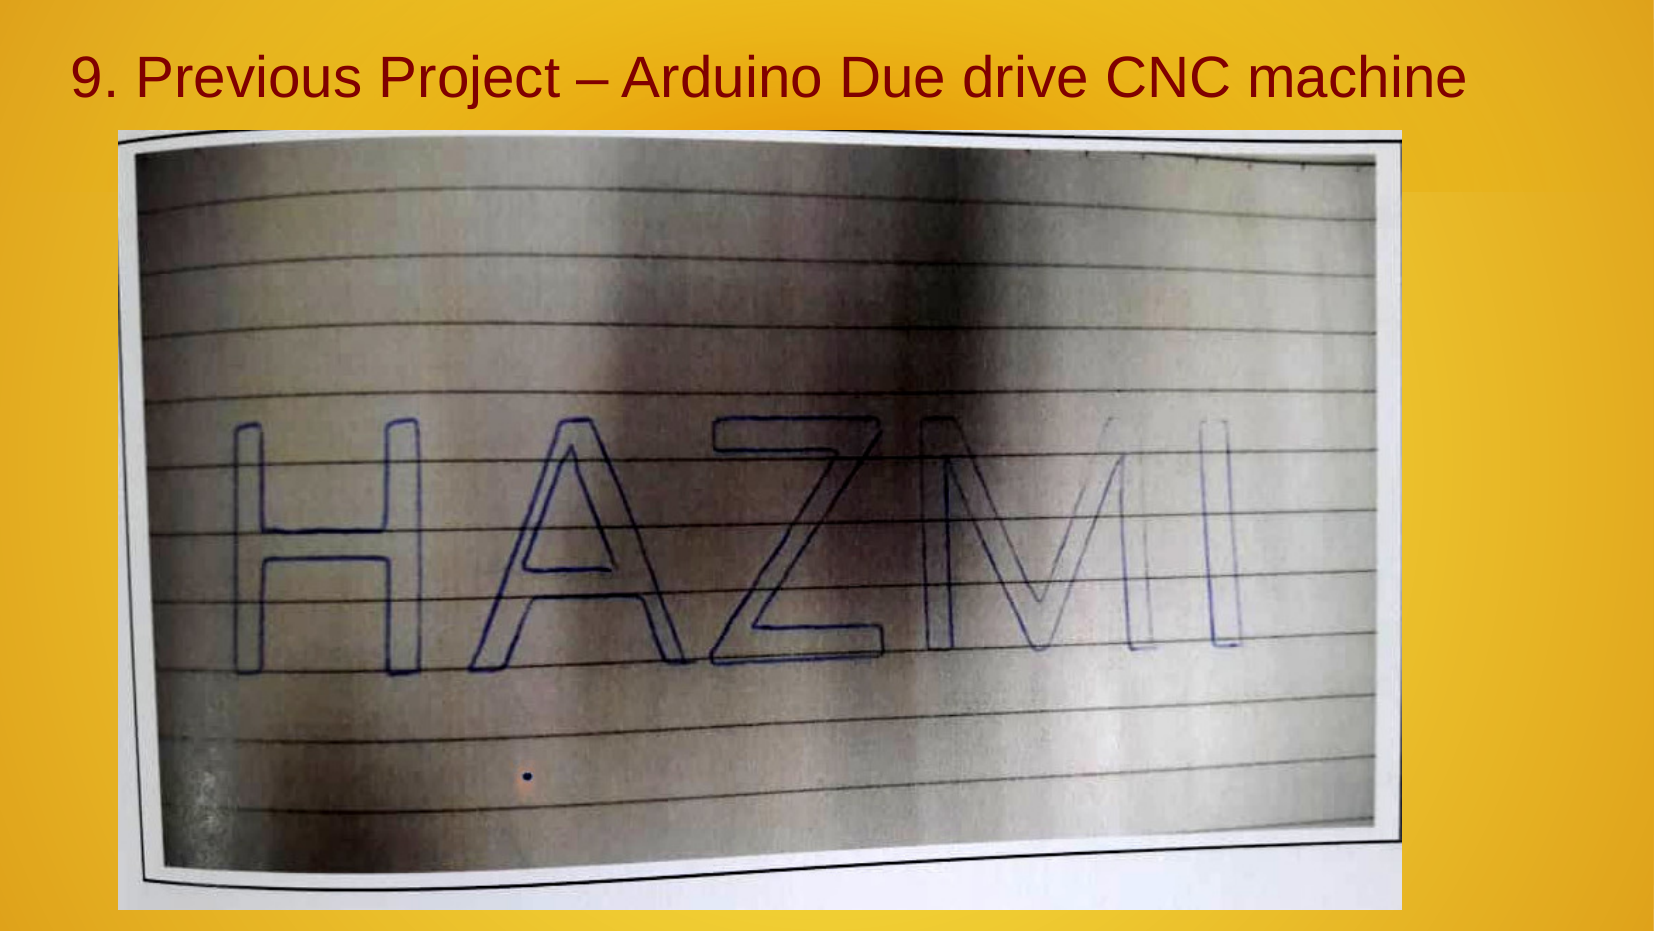

# 9. Previous Project – Arduino Due drive CNC machine